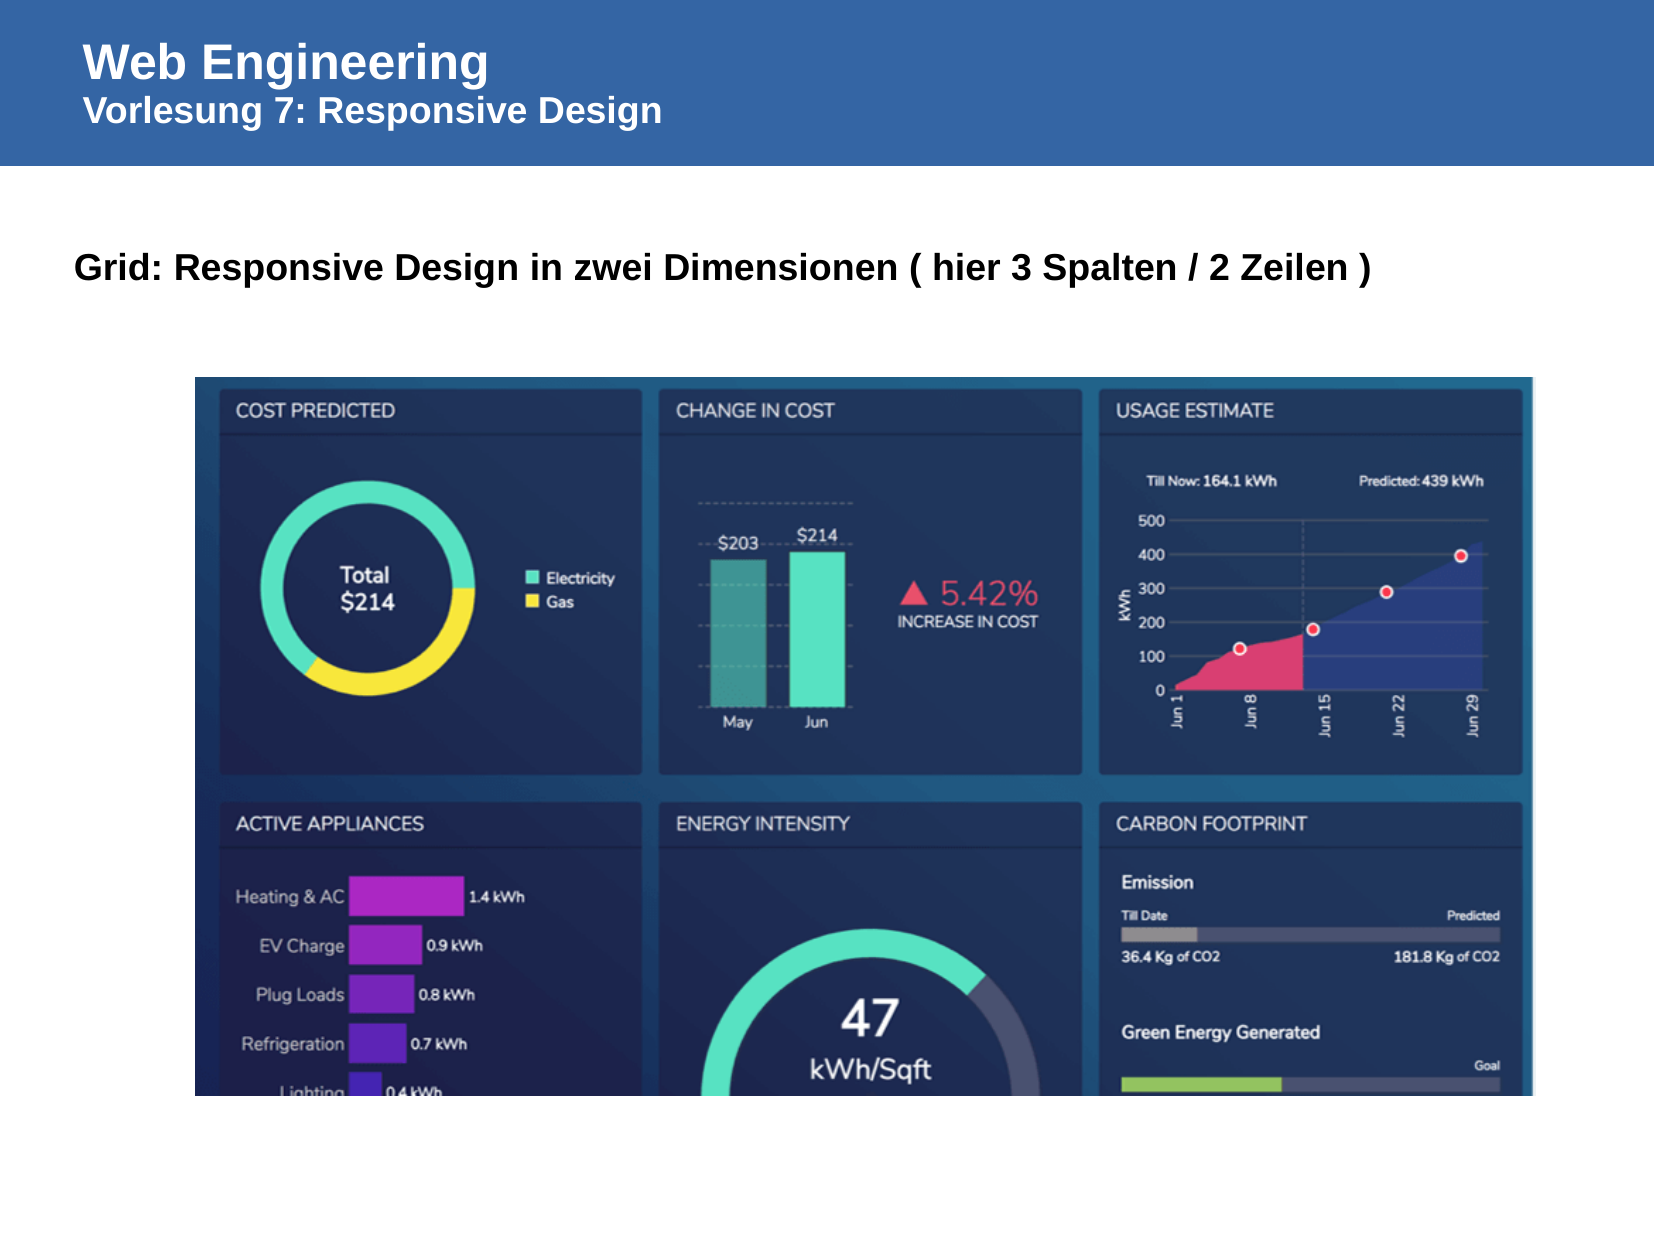

# Web Engineering Vorlesung 7: Responsive Design
Grid: Responsive Design in zwei Dimensionen ( hier 3 Spalten / 2 Zeilen )